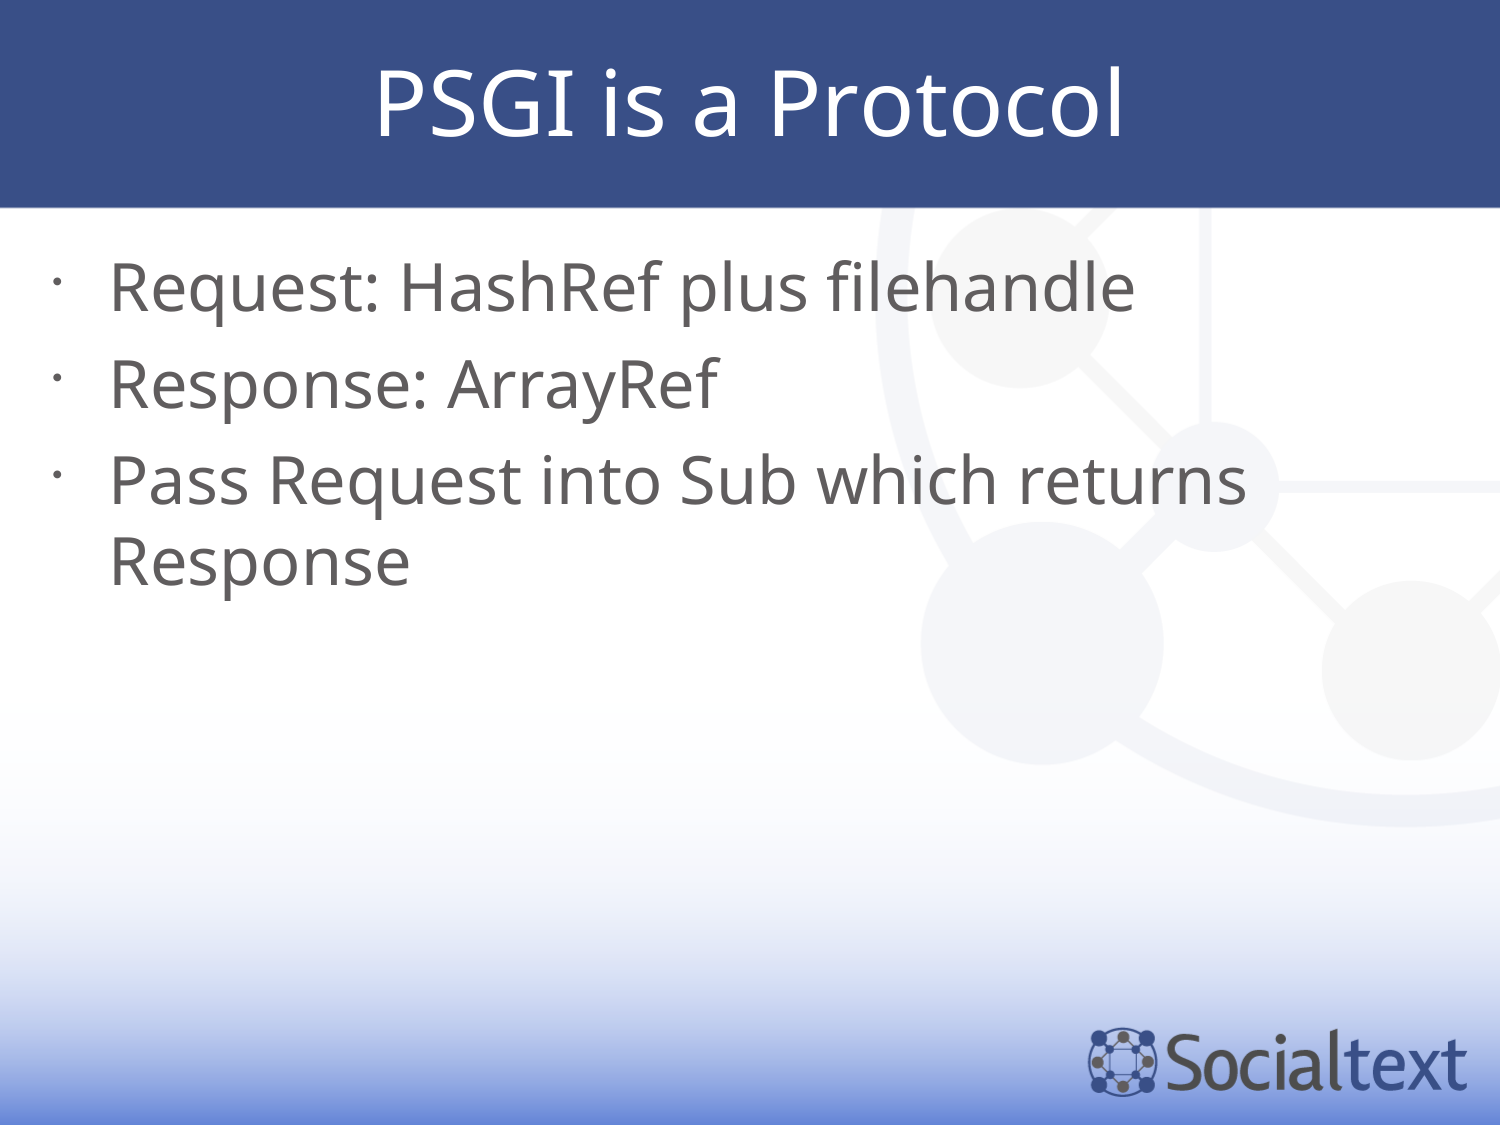

# PSGI is a Protocol
Request: HashRef plus filehandle
Response: ArrayRef
Pass Request into Sub which returns Response